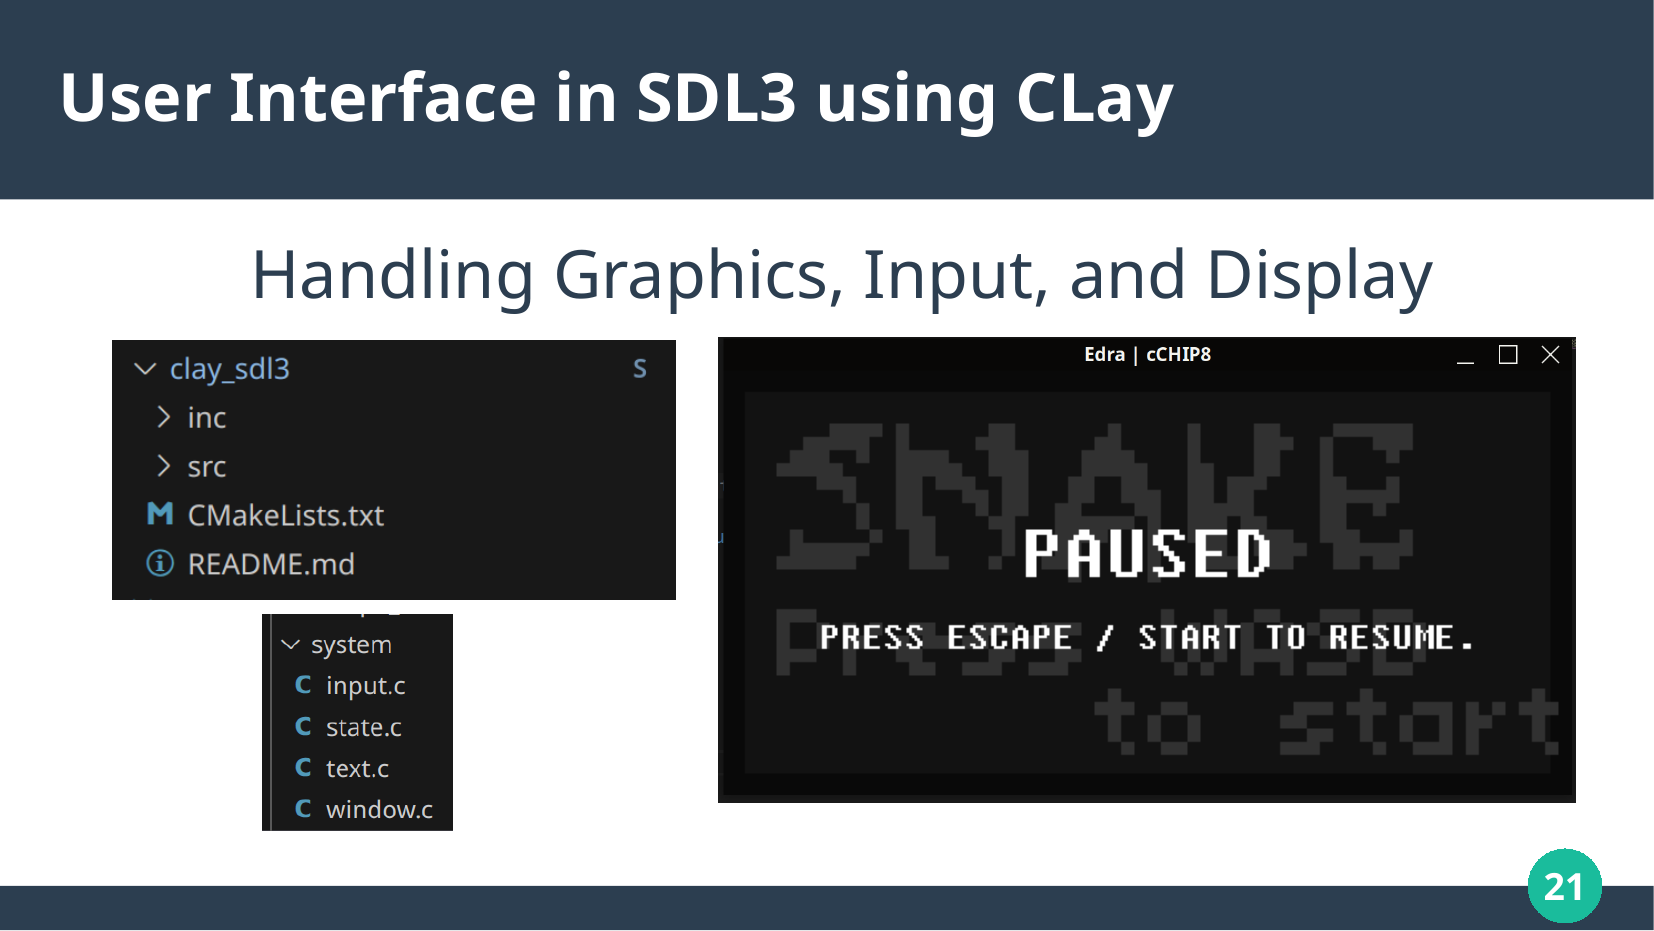

Handling Graphics, Input, and Display
# User Interface in SDL3 using CLay
21